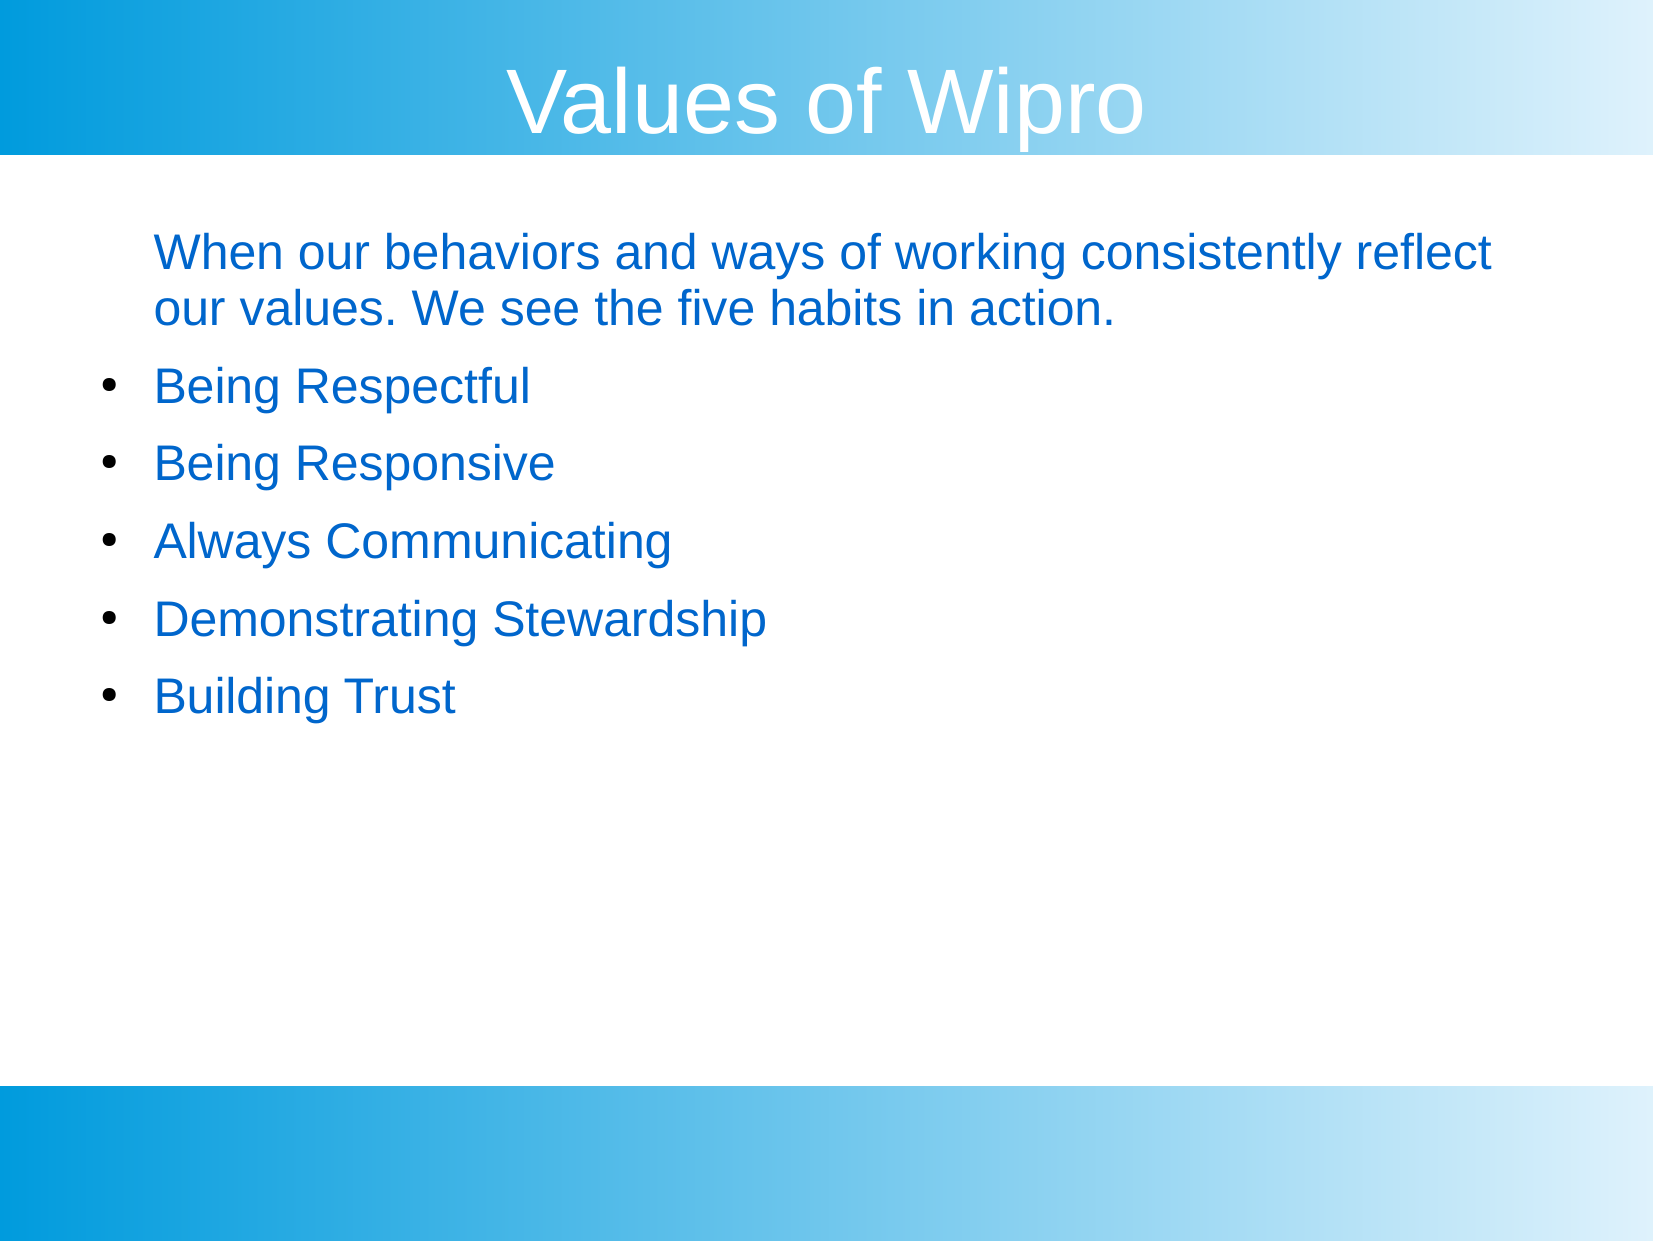

# Values of Wipro
When our behaviors and ways of working consistently reflect our values. We see the five habits in action.
Being Respectful
Being Responsive
Always Communicating
Demonstrating Stewardship
Building Trust